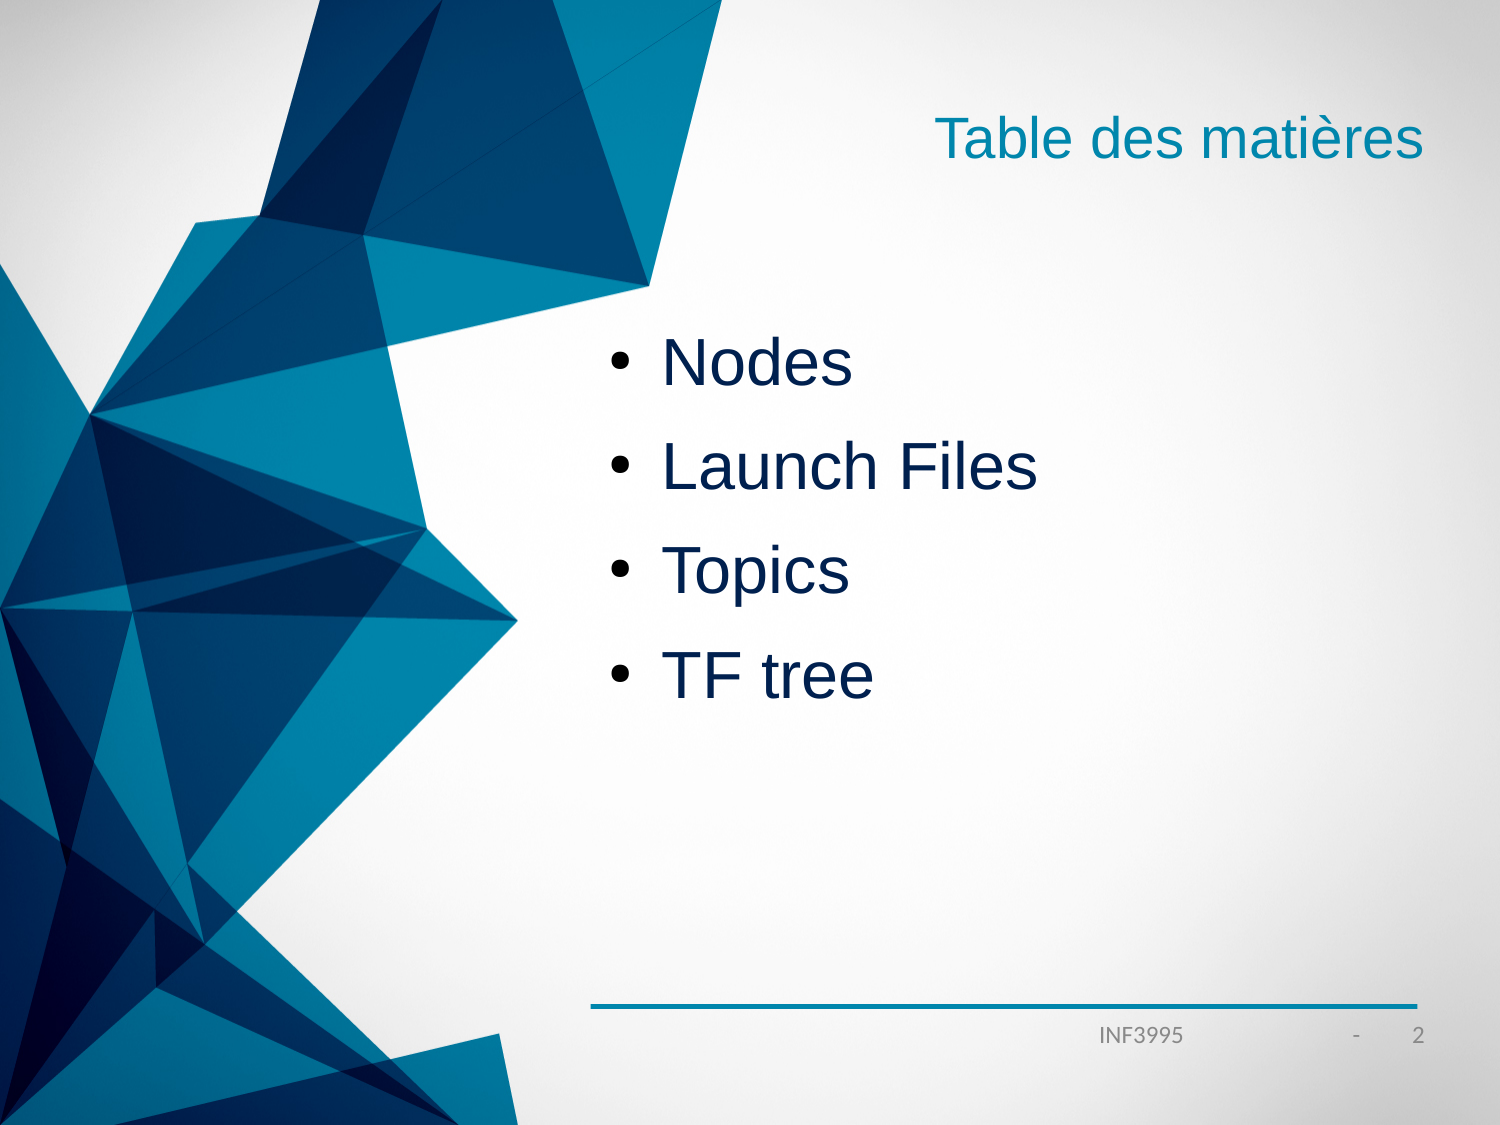

# Table des matières
Nodes
Launch Files
Topics
TF tree
YOUR FOOTER HERE
2